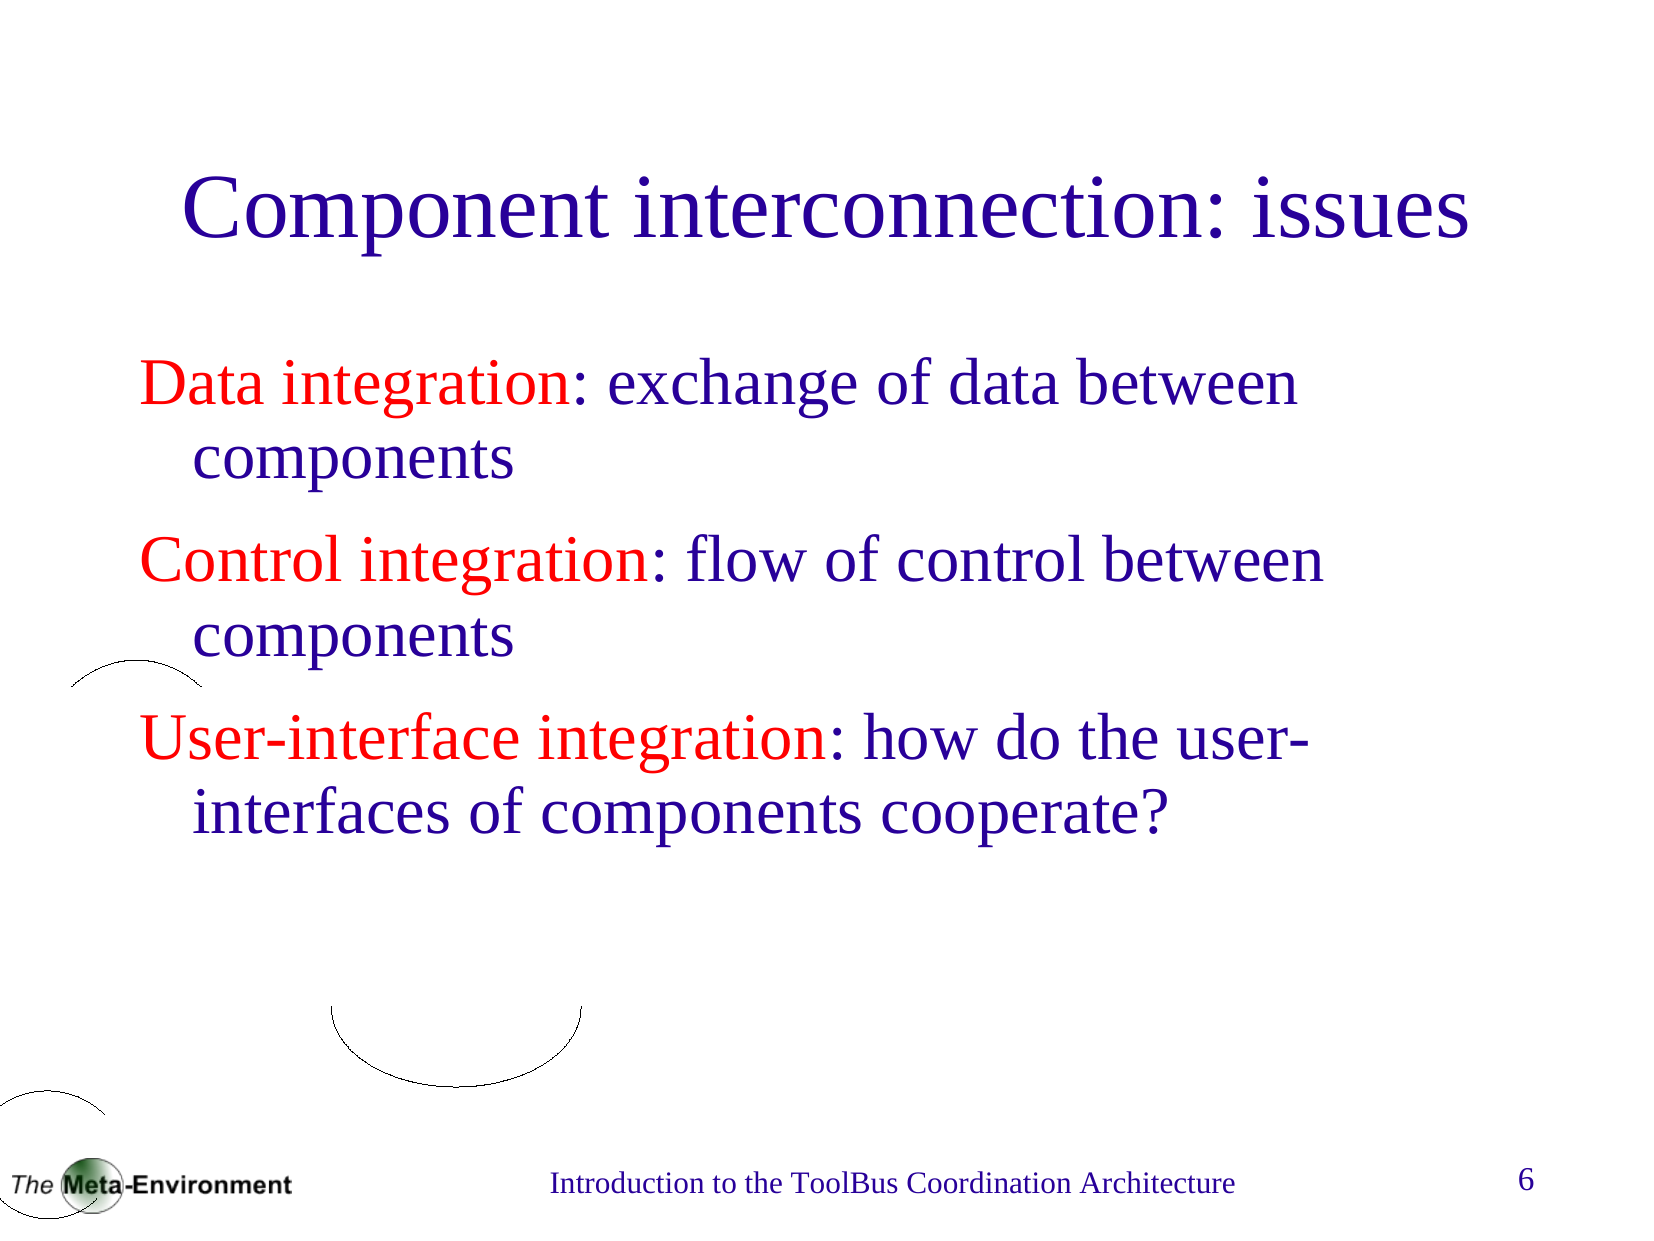

# Component interconnection: issues
Data integration: exchange of data between components
Control integration: flow of control between components
User-interface integration: how do the user-interfaces of components cooperate?